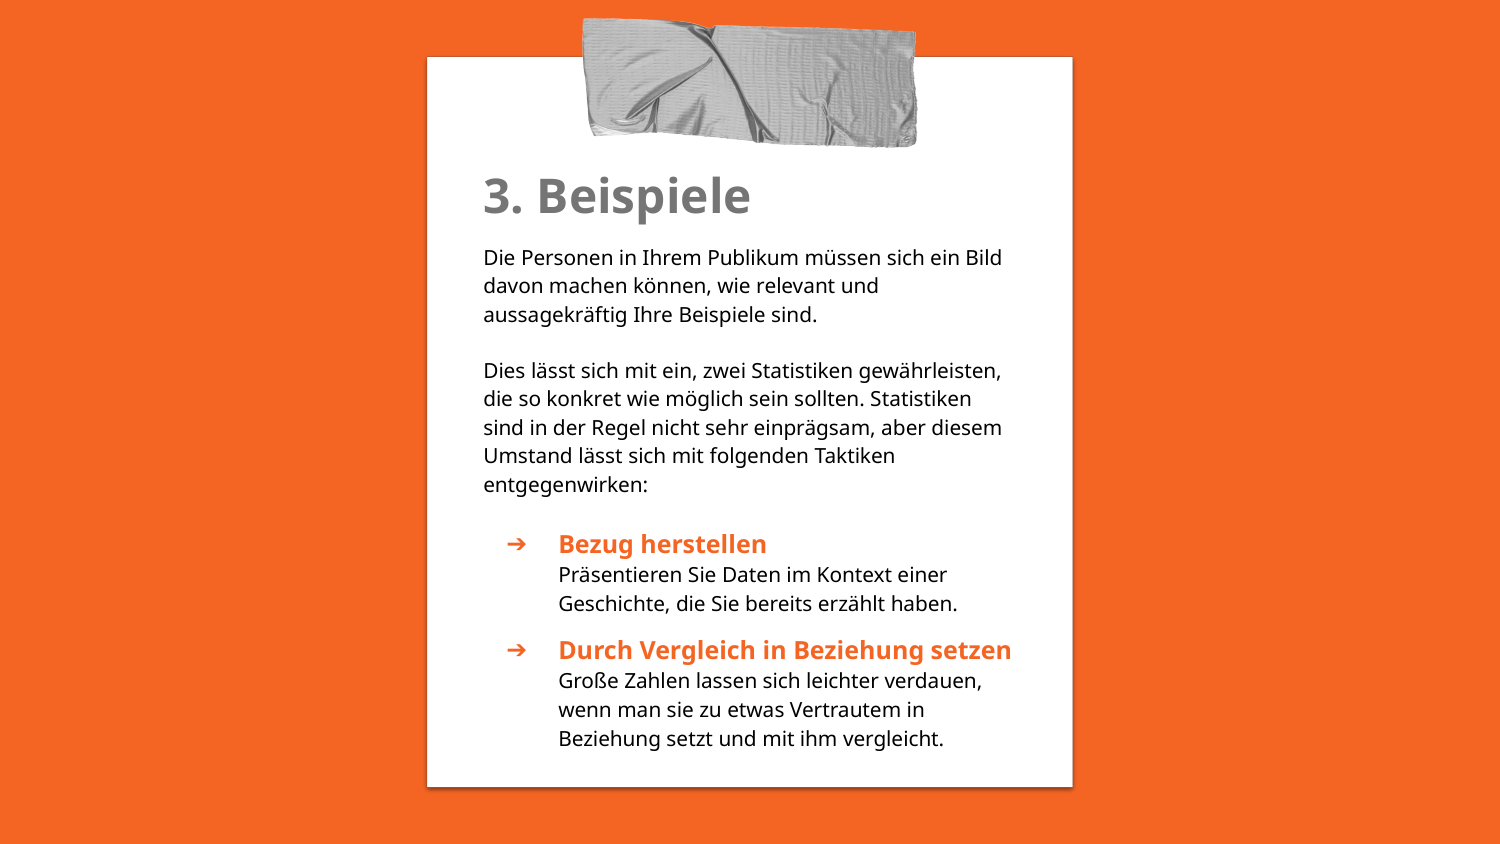

3. Beispiele
# Die Personen in Ihrem Publikum müssen sich ein Bild davon machen können, wie relevant und aussagekräftig Ihre Beispiele sind.
Dies lässt sich mit ein, zwei Statistiken gewährleisten, die so konkret wie möglich sein sollten. Statistiken sind in der Regel nicht sehr einprägsam, aber diesem Umstand lässt sich mit folgenden Taktiken entgegenwirken:
Bezug herstellen
Präsentieren Sie Daten im Kontext einer Geschichte, die Sie bereits erzählt haben.
Durch Vergleich in Beziehung setzen
Große Zahlen lassen sich leichter verdauen, wenn man sie zu etwas Vertrautem in Beziehung setzt und mit ihm vergleicht.